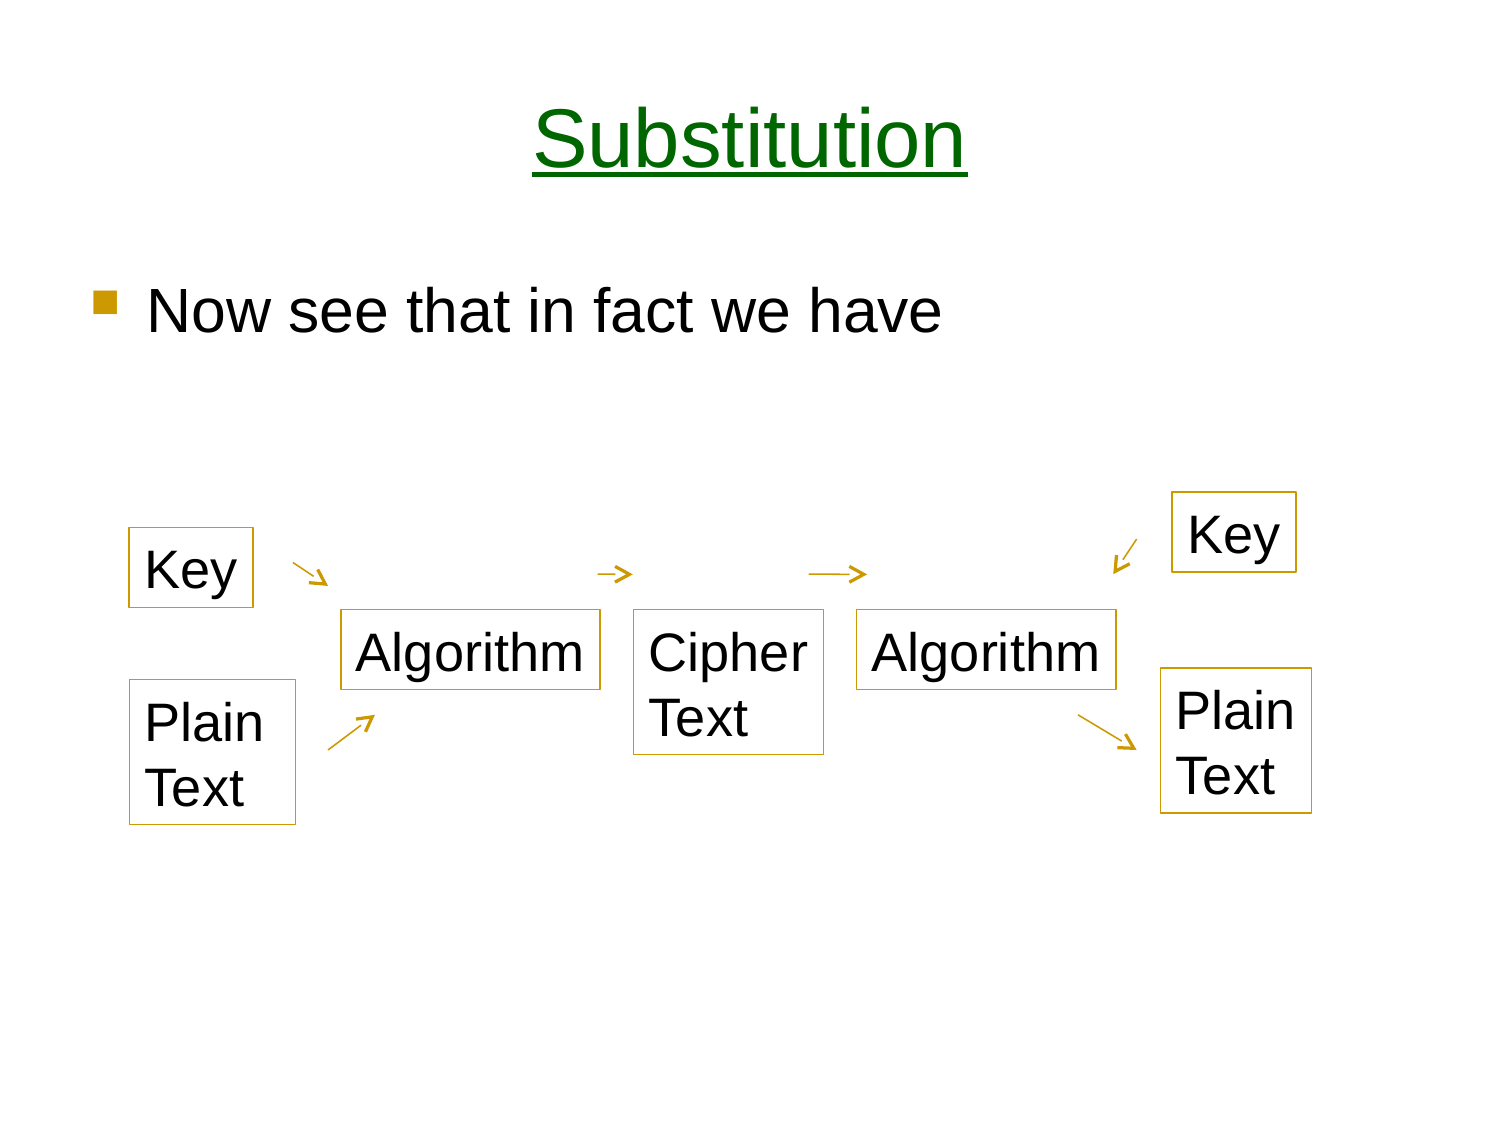

# Substitution
Now see that in fact we have
Key
Key
Algorithm
Cipher
Text
Algorithm
Plain
Text
Plain
Text